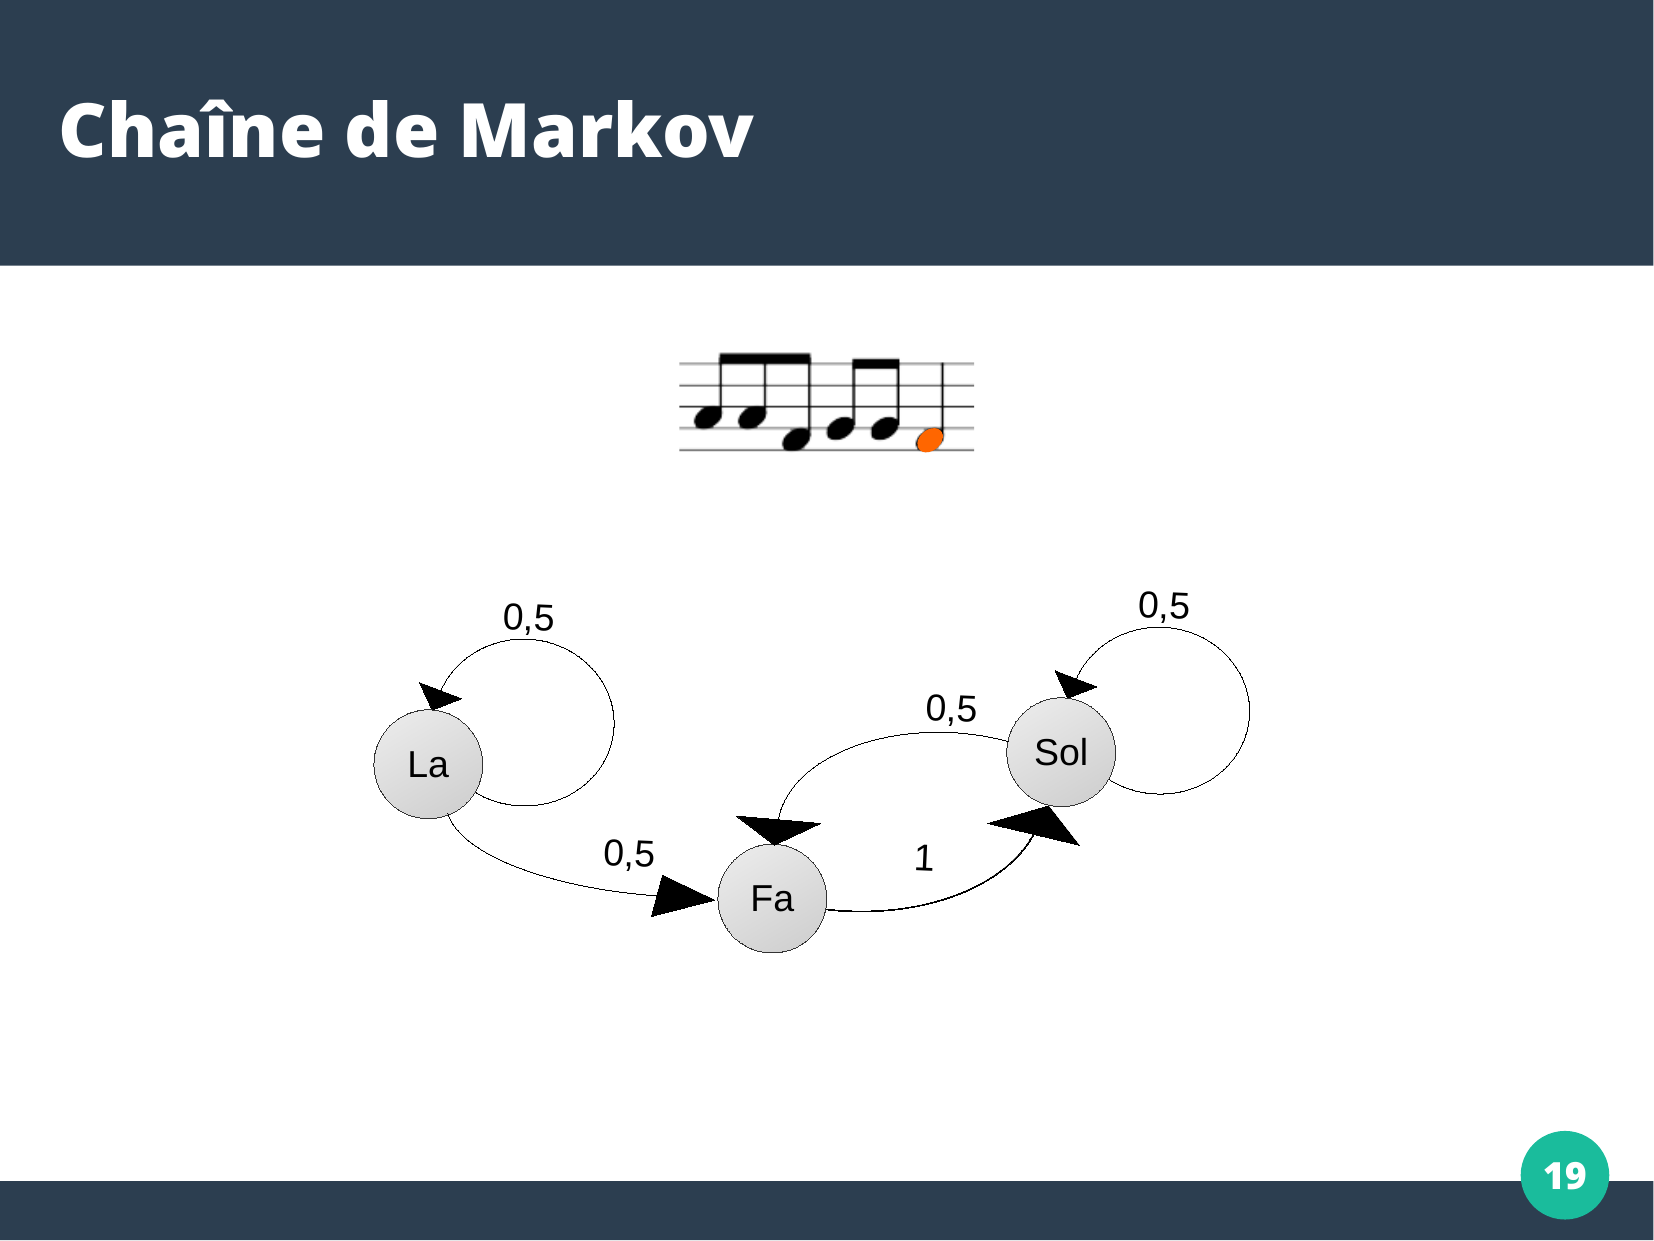

# Chaîne de Markov
0,5
0,5
		1
Sol
La
0,5
0,5
Fa
19